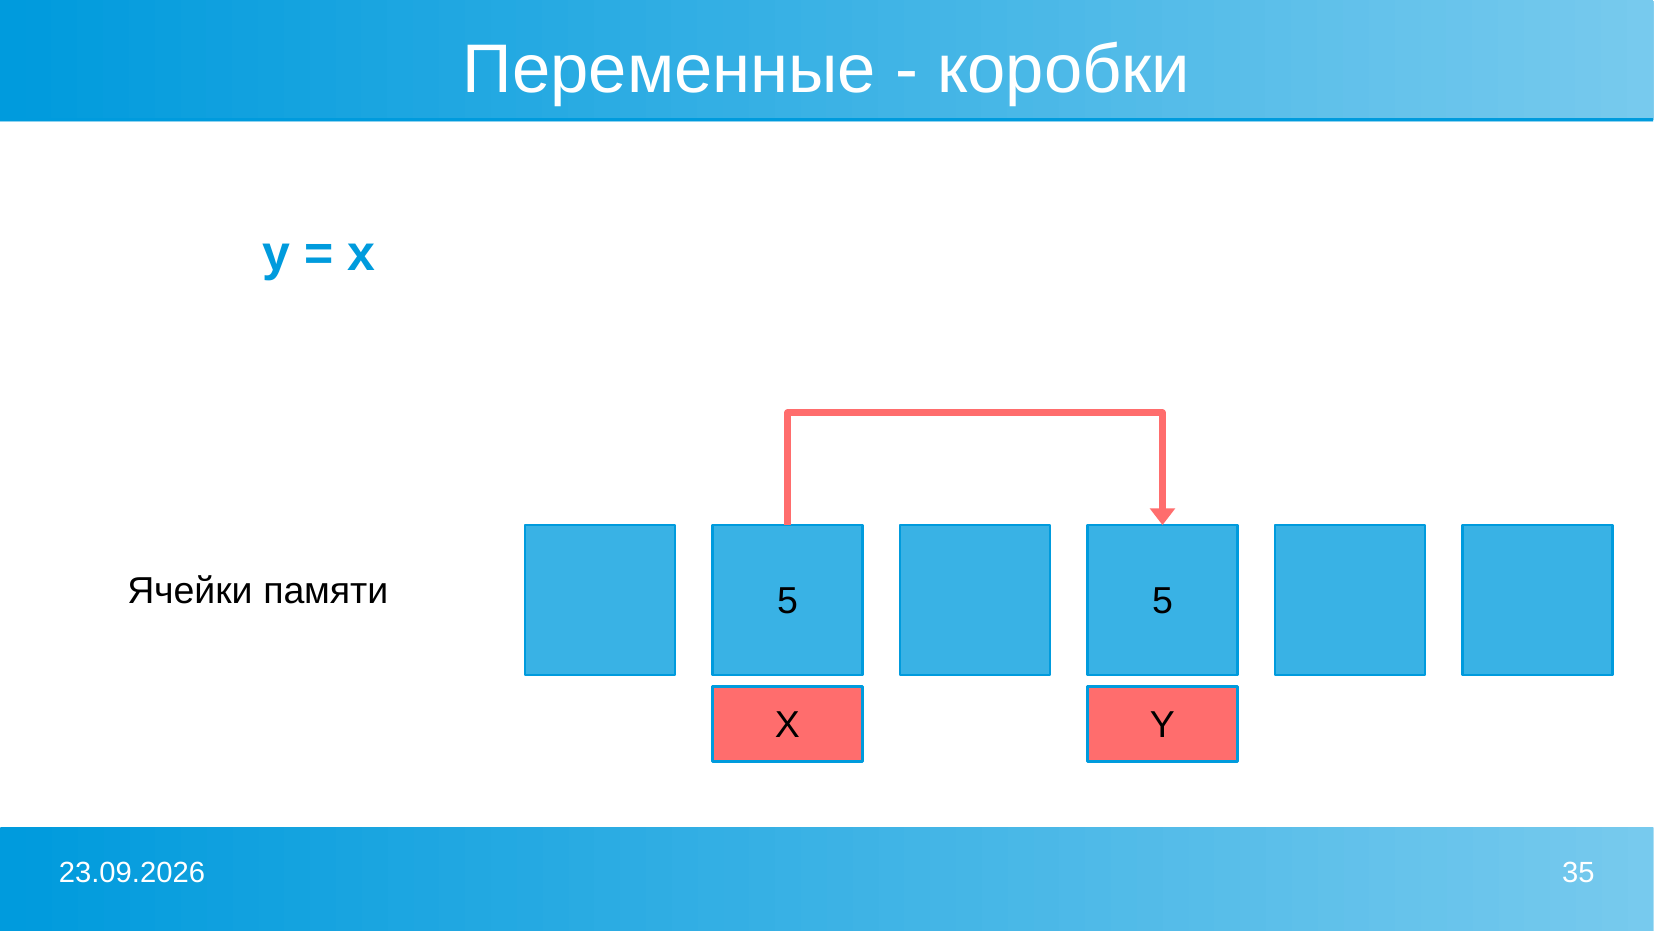

# Переменные - коробки
y = x
5
5
Ячейки памяти
X
Y
35